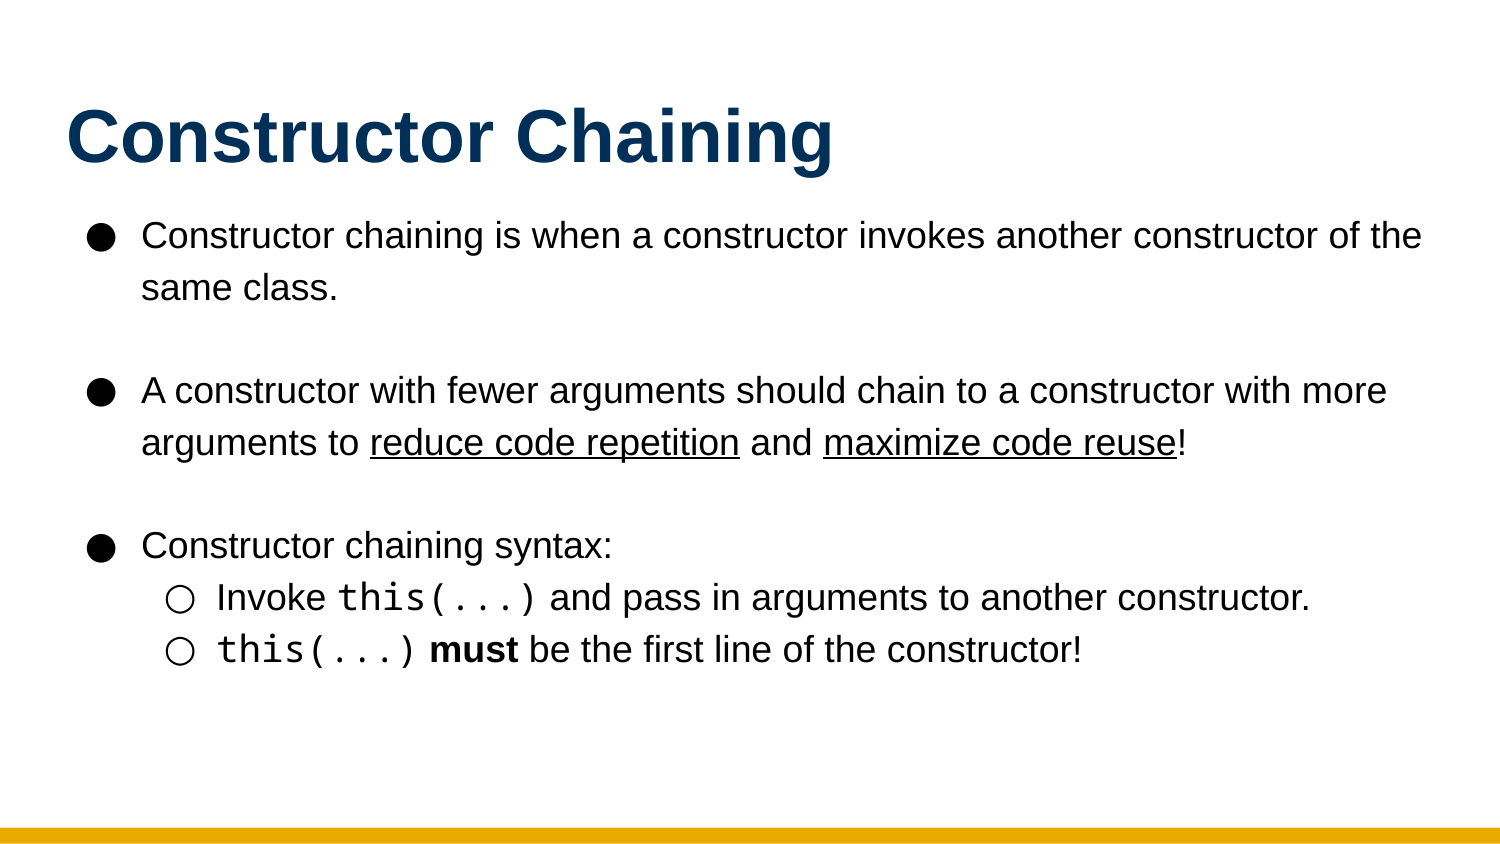

# Constructor Chaining
Constructor chaining is when a constructor invokes another constructor of the same class.
A constructor with fewer arguments should chain to a constructor with more arguments to reduce code repetition and maximize code reuse!
Constructor chaining syntax:
Invoke this(...) and pass in arguments to another constructor.
this(...) must be the first line of the constructor!